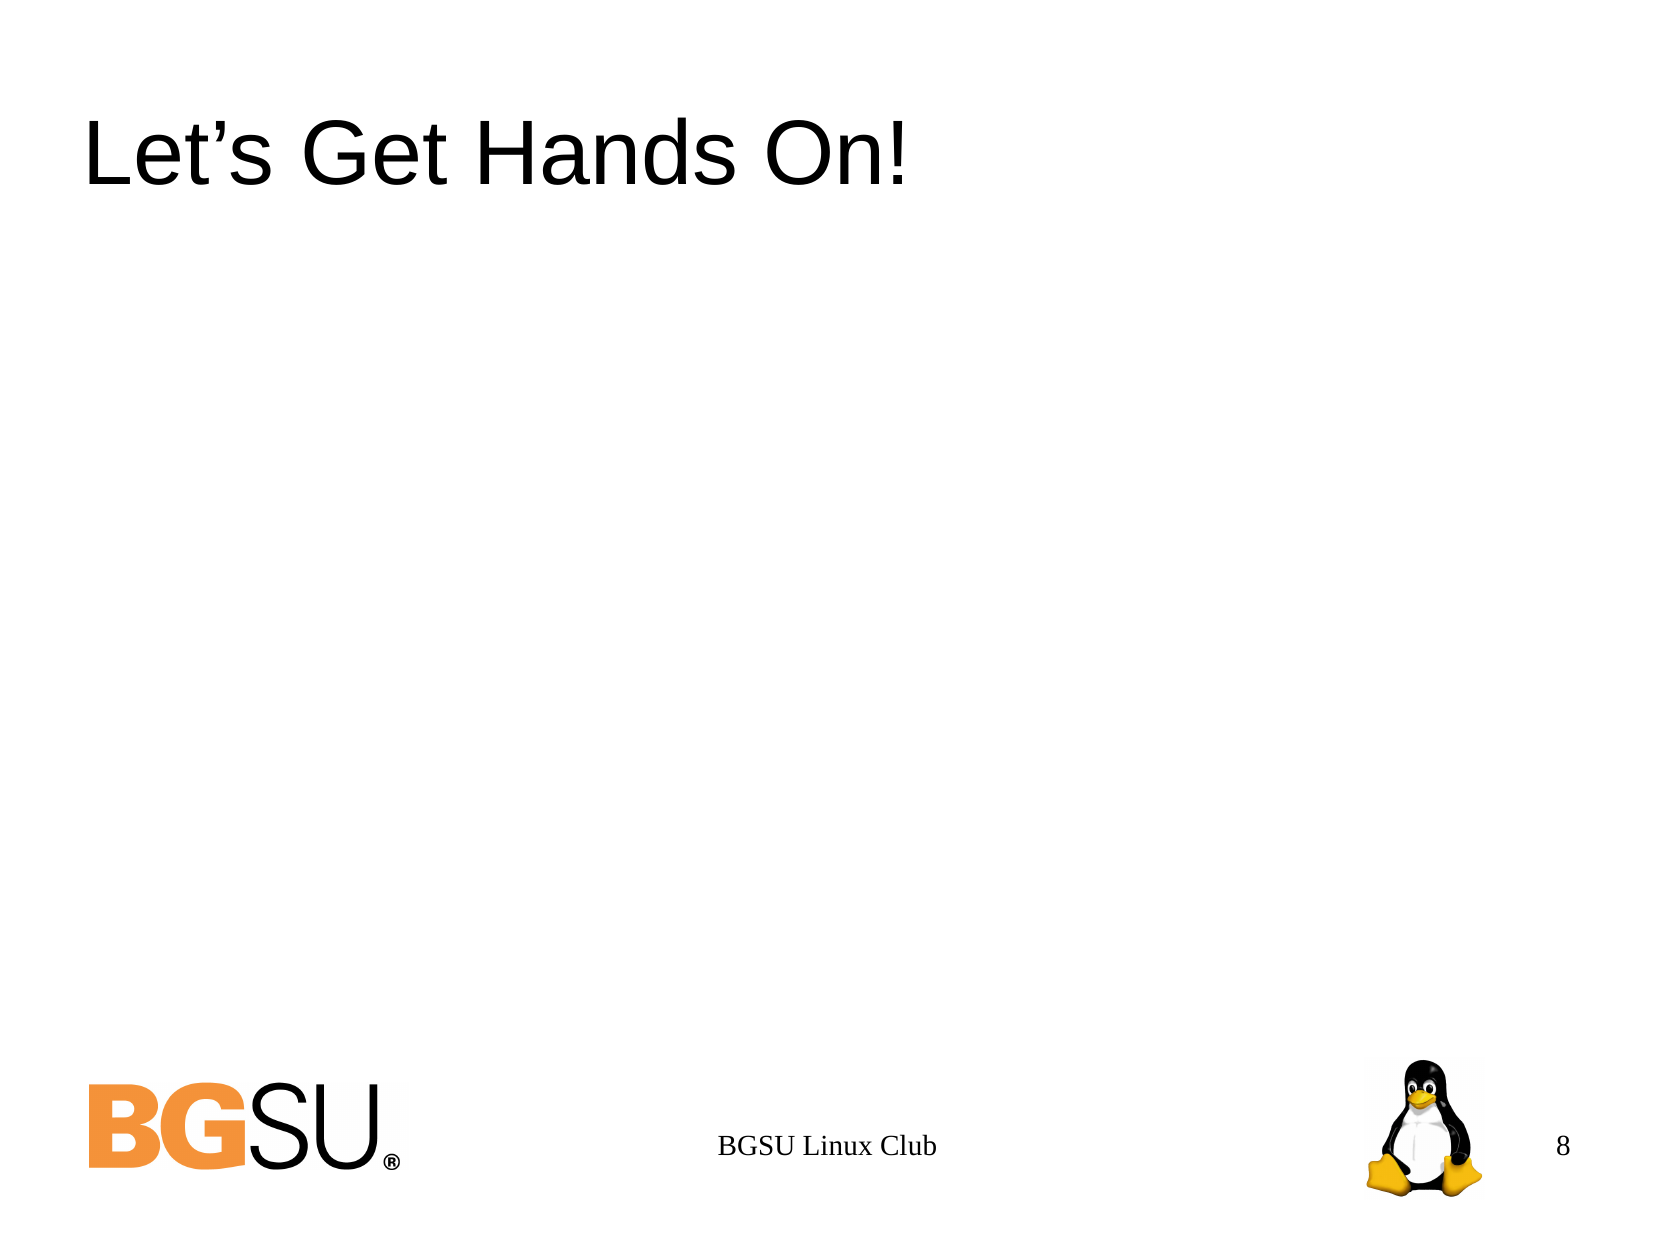

# Let’s Get Hands On!
BGSU Linux Club
8